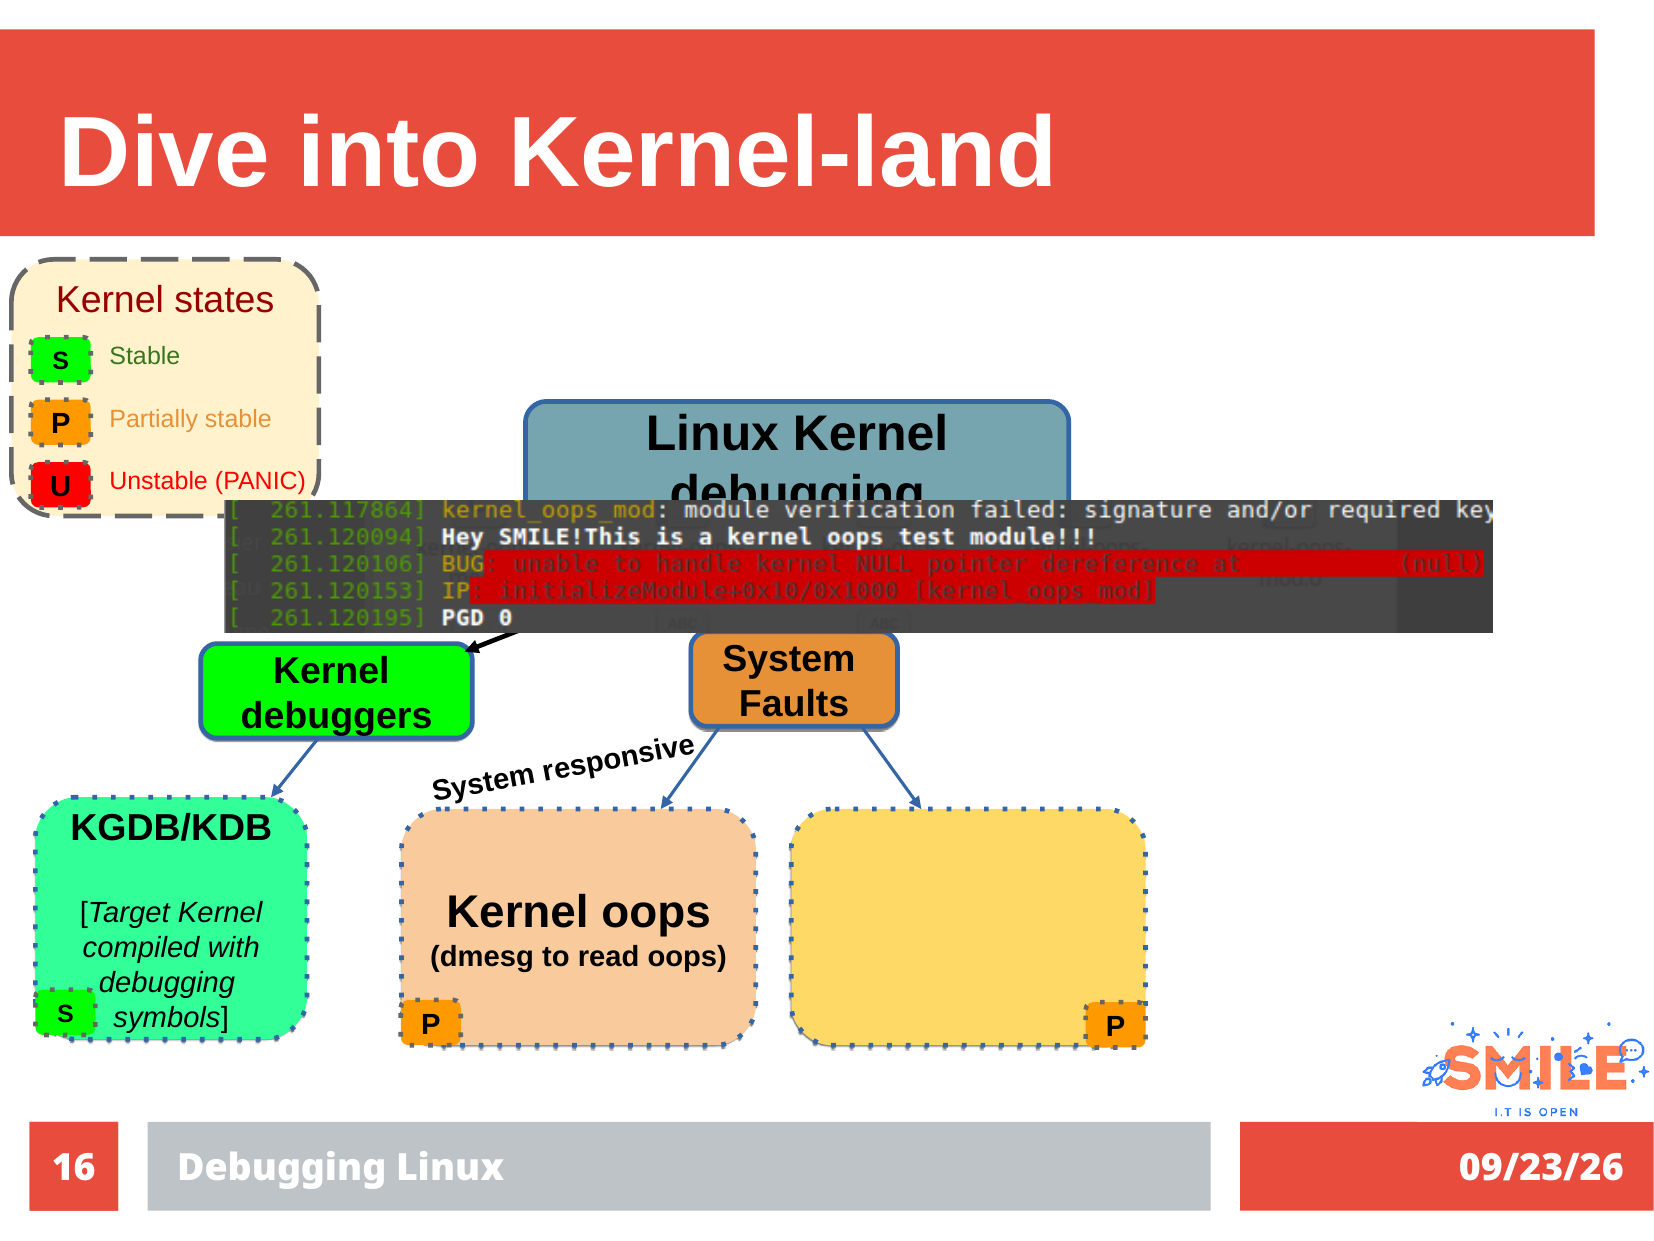

Dive into Kernel-land
Kernel states
Stable
S
Partially stable
P
Linux Kernel debugging
Unstable (PANIC)
U
System
Faults
Kernel
debuggers
System responsive
KGDB/KDB
[Target Kernel compiled with debugging
symbols]
Kernel oops
(dmesg to read oops)
S
P
P
16
Debugging Linux